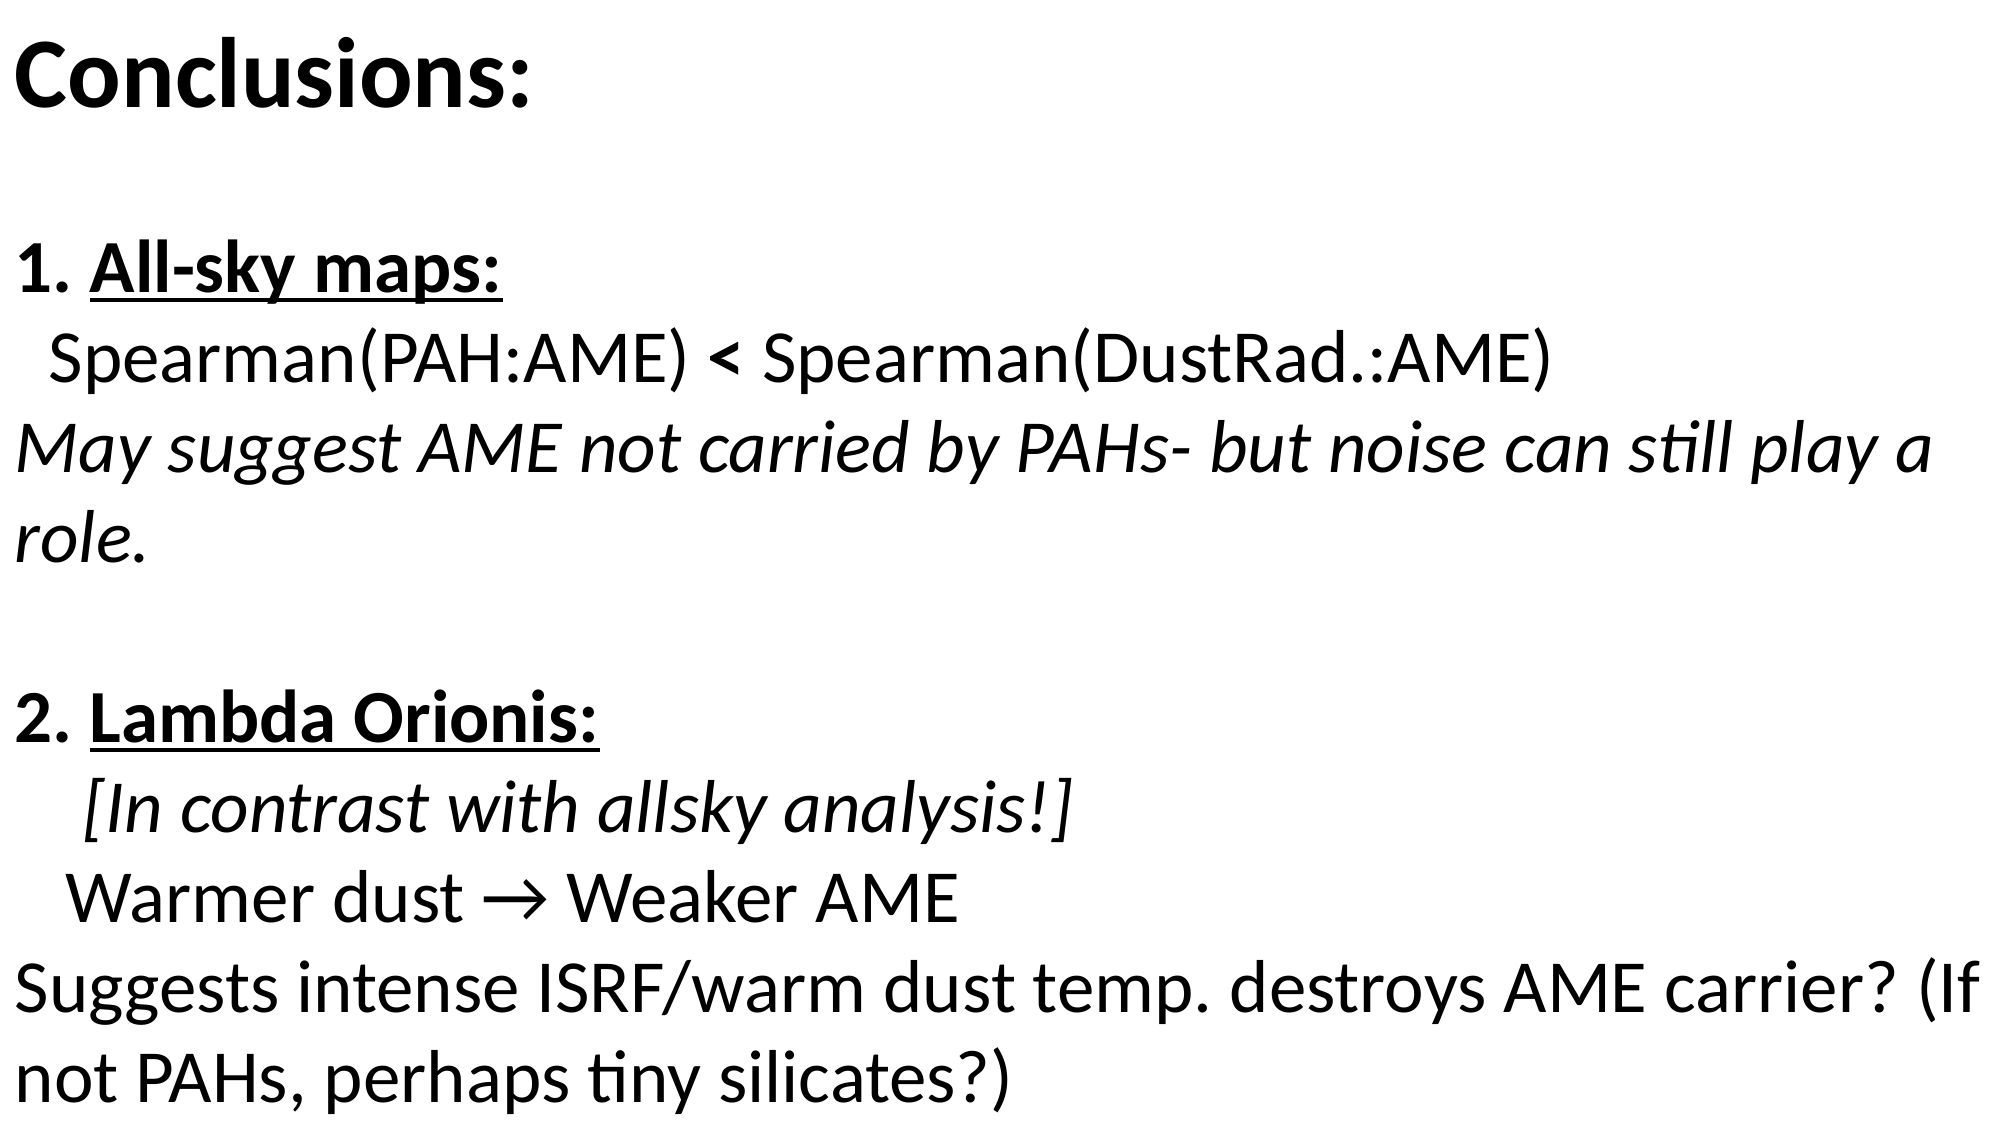

Conclusions:
1. All-sky maps:
 Spearman(PAH:AME) < Spearman(DustRad.:AME)
May suggest AME not carried by PAHs- but noise can still play a role.
2. Lambda Orionis:
 [In contrast with allsky analysis!]
 Warmer dust → Weaker AME
Suggests intense ISRF/warm dust temp. destroys AME carrier? (If not PAHs, perhaps tiny silicates?)